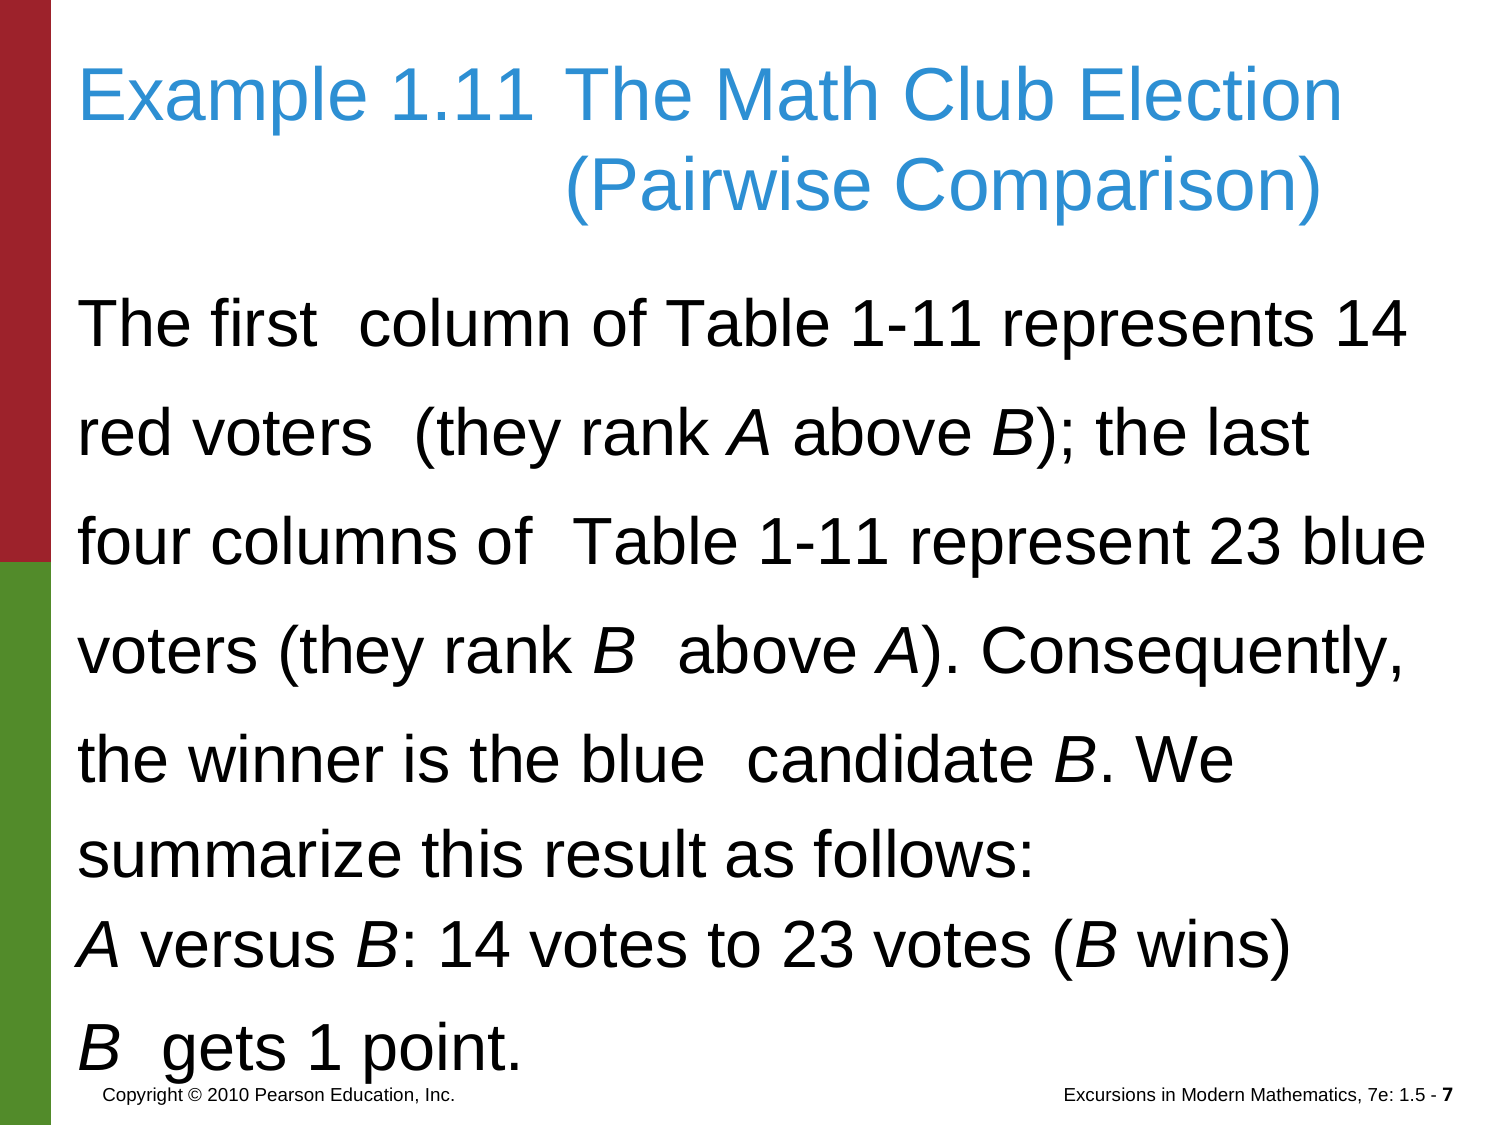

Example 1.11	The Math Club Election (Pairwise Comparison)
# The first column of Table 1-11 represents 14 red voters (they rank A above B); the last four columns of Table 1-11 represent 23 blue voters (they rank B above A). Consequently, the winner is the blue candidate B. We summarize this result as follows: A versus B: 14 votes to 23 votes (B wins) B gets 1 point.